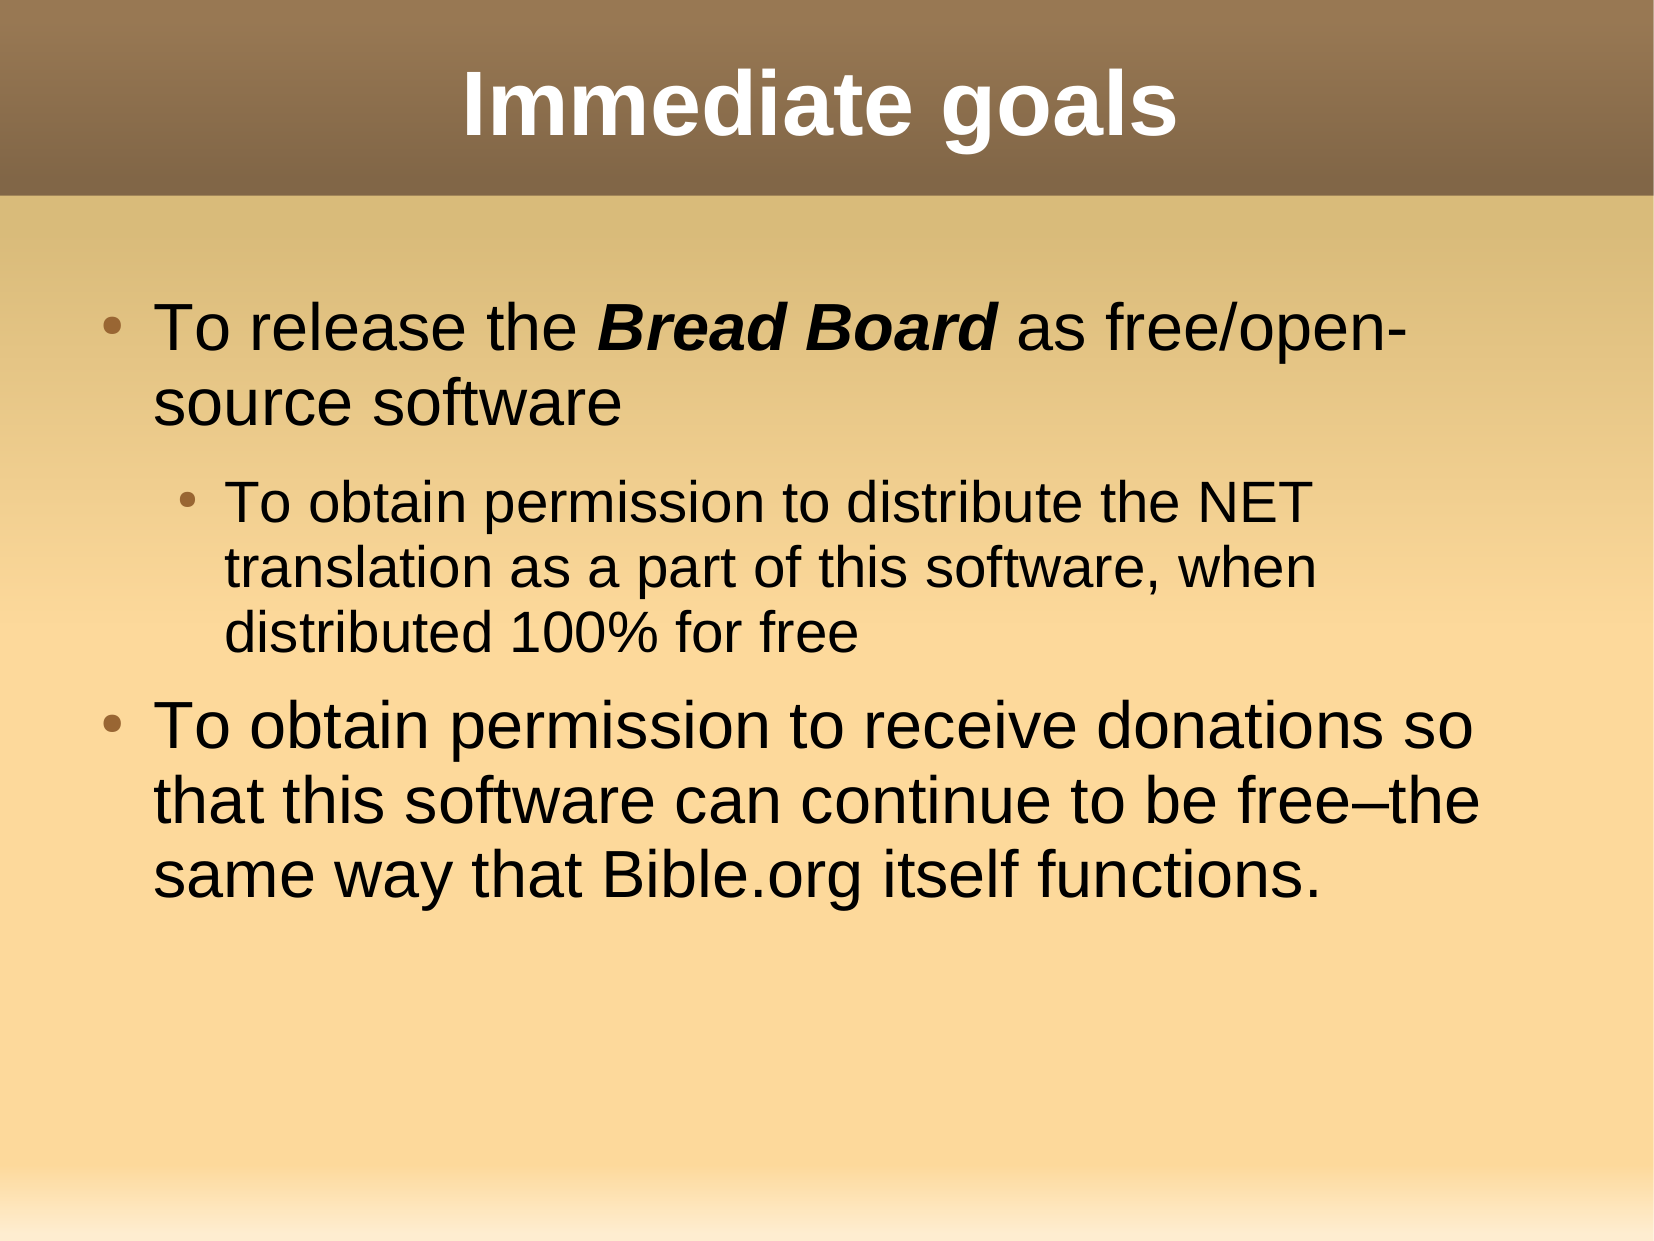

# Immediate goals
To release the Bread Board as free/open-source software
To obtain permission to distribute the NET translation as a part of this software, when distributed 100% for free
To obtain permission to receive donations so that this software can continue to be free–the same way that Bible.org itself functions.